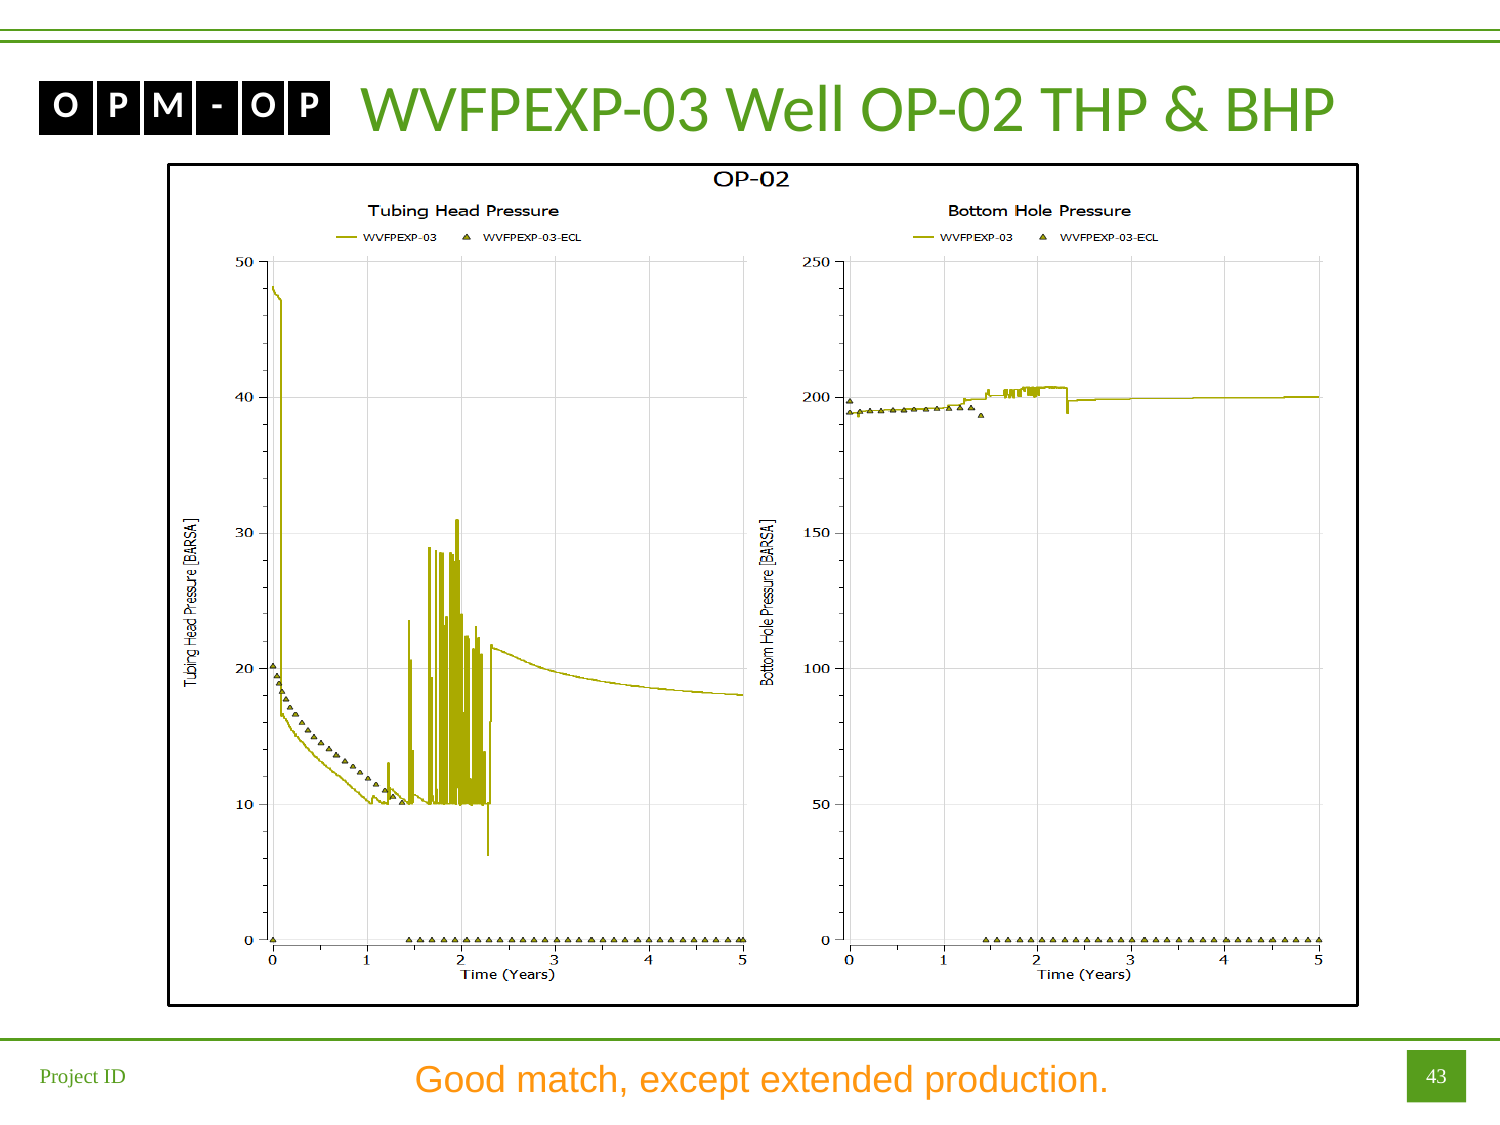

# WVFPEXP-03 Well OP-02 THP & BHP
Project ID
43
Good match, except extended production.